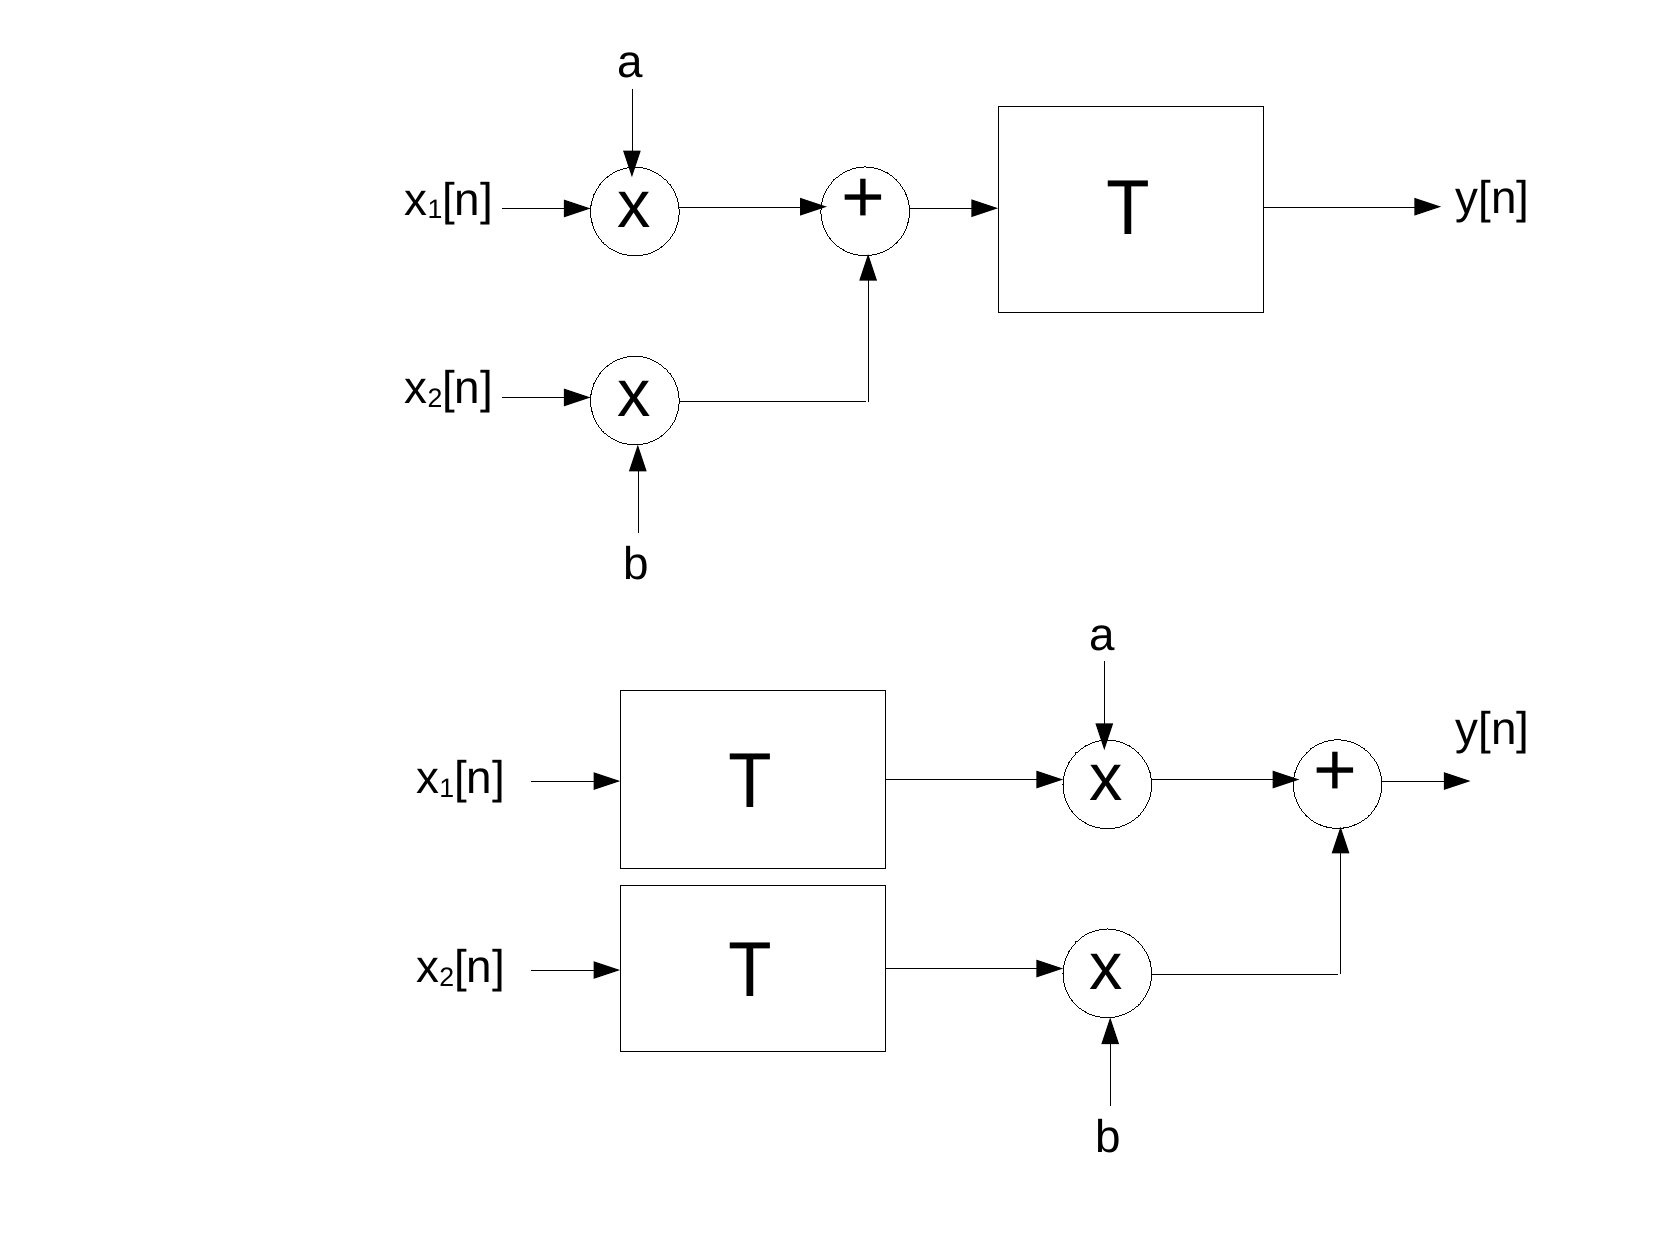

a
T
+
x
y[n]
x1[n]
x
x2[n]
b
a
y[n]
T
+
x
x1[n]
T
x
x2[n]
b